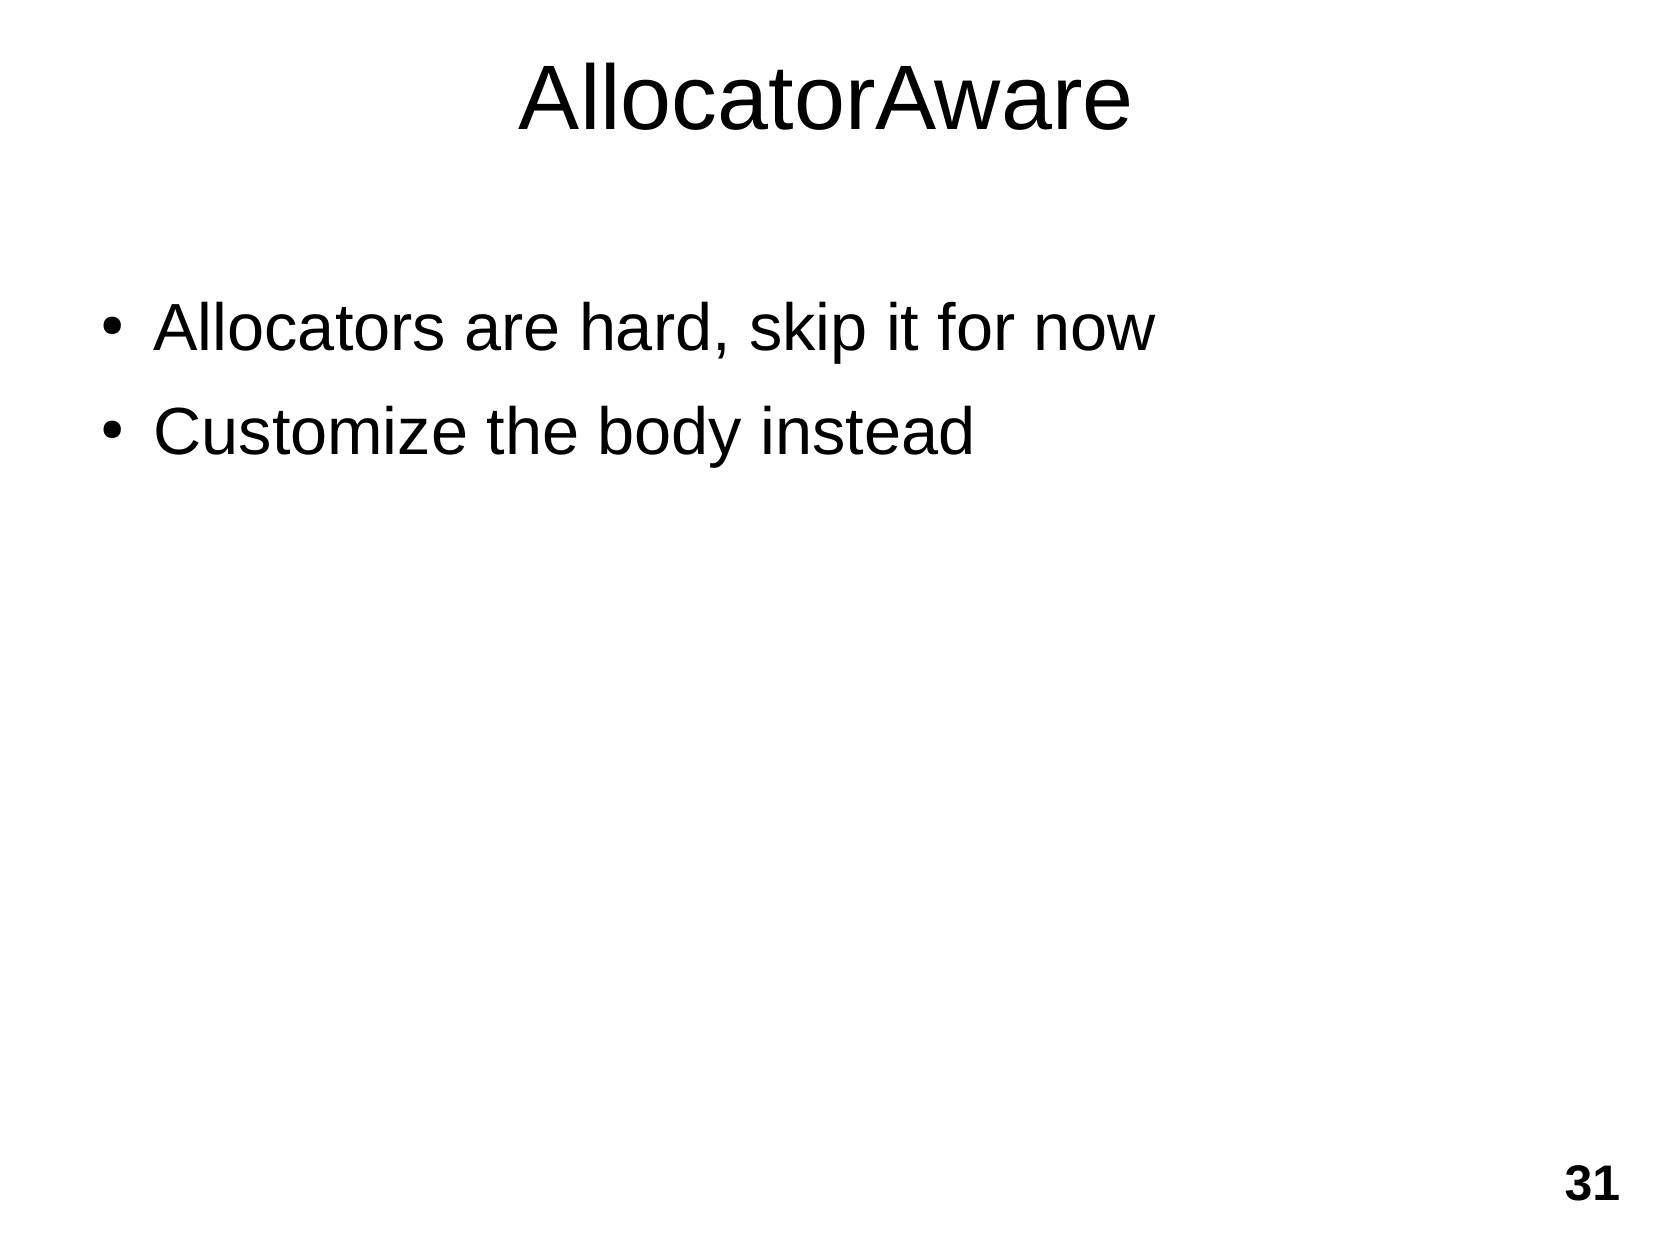

# AllocatorAware
Allocators are hard, skip it for now
Customize the body instead
31